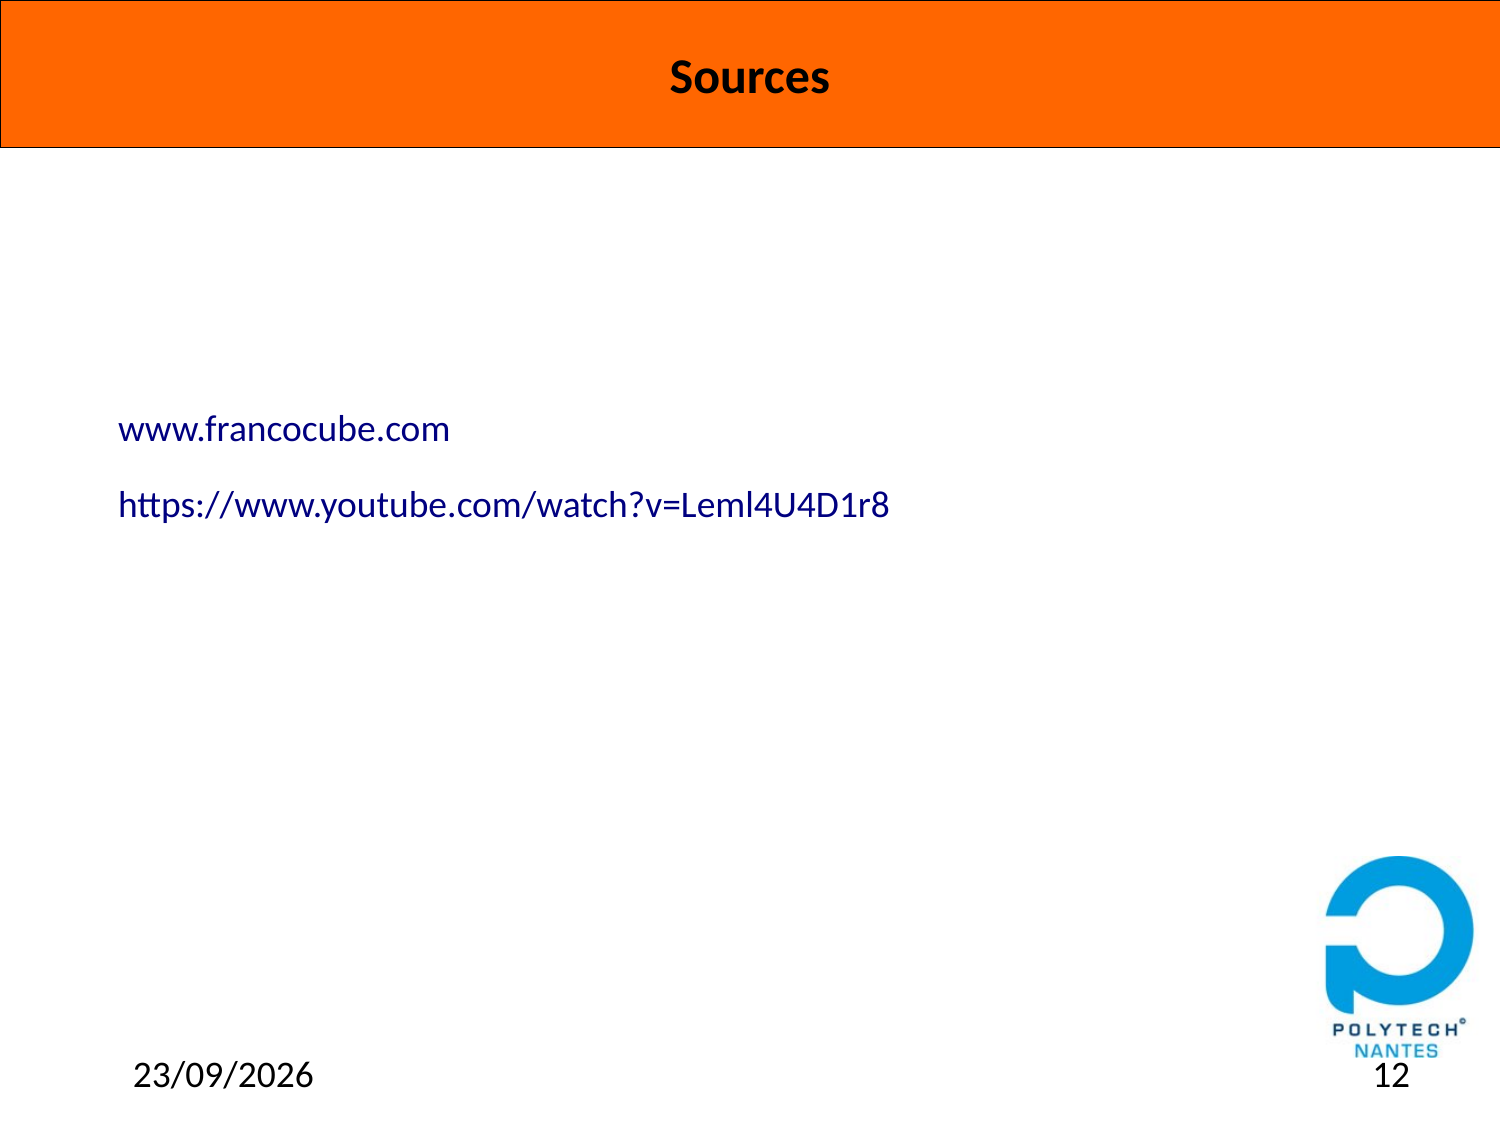

Sources
# www.francocube.com https://www.youtube.com/watch?v=Leml4U4D1r8
15 Janvier 2016
12